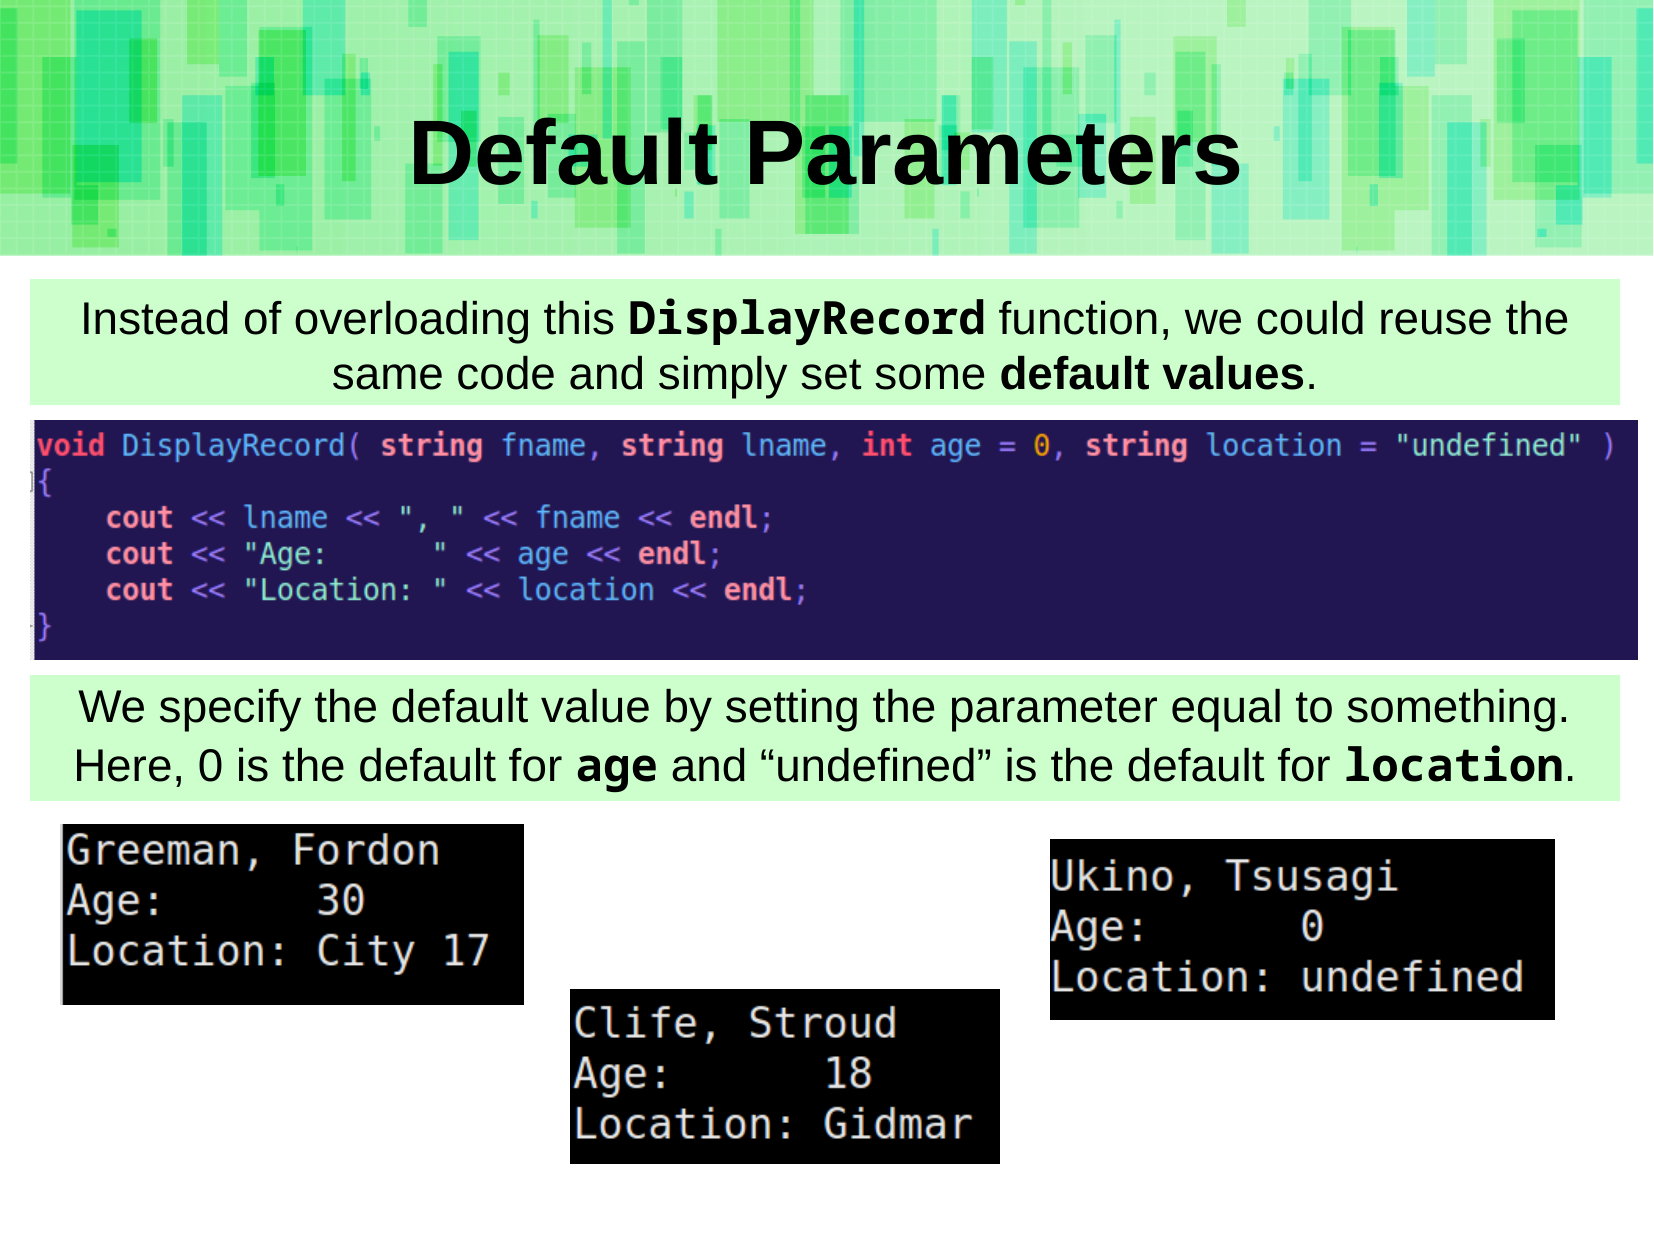

# Default Parameters
Instead of overloading this DisplayRecord function, we could reuse the same code and simply set some default values.
We specify the default value by setting the parameter equal to something.
Here, 0 is the default for age and “undefined” is the default for location.